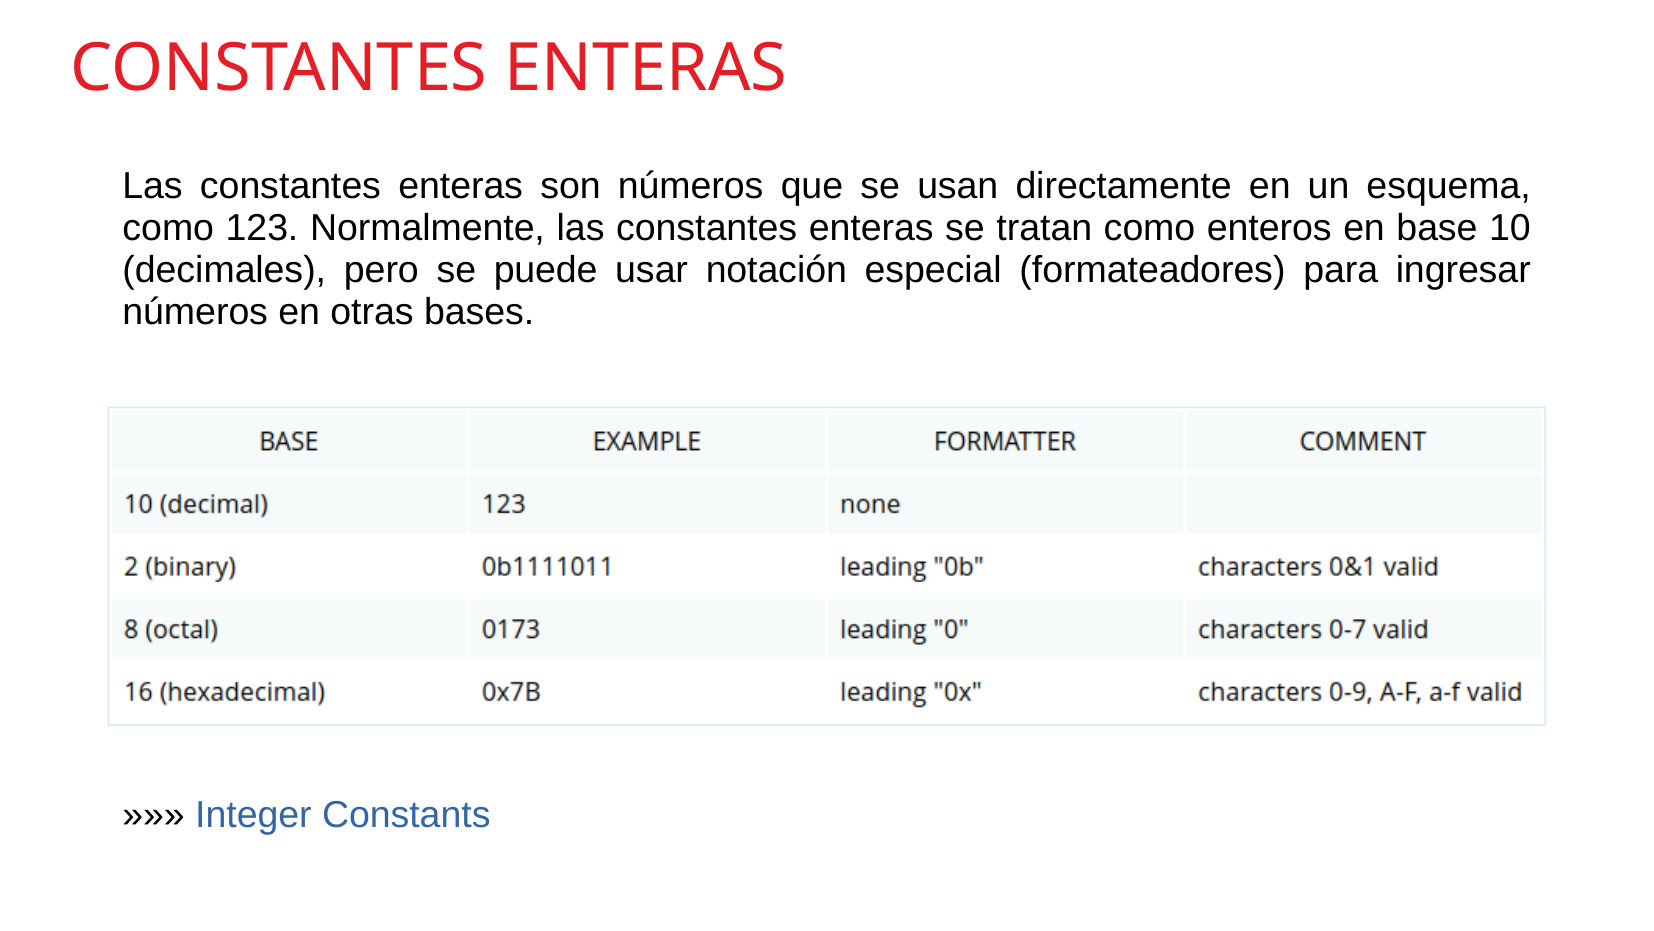

# CONSTANTES ENTERAS
Las constantes enteras son números que se usan directamente en un esquema, como 123. Normalmente, las constantes enteras se tratan como enteros en base 10 (decimales), pero se puede usar notación especial (formateadores) para ingresar números en otras bases.
»»» Integer Constants